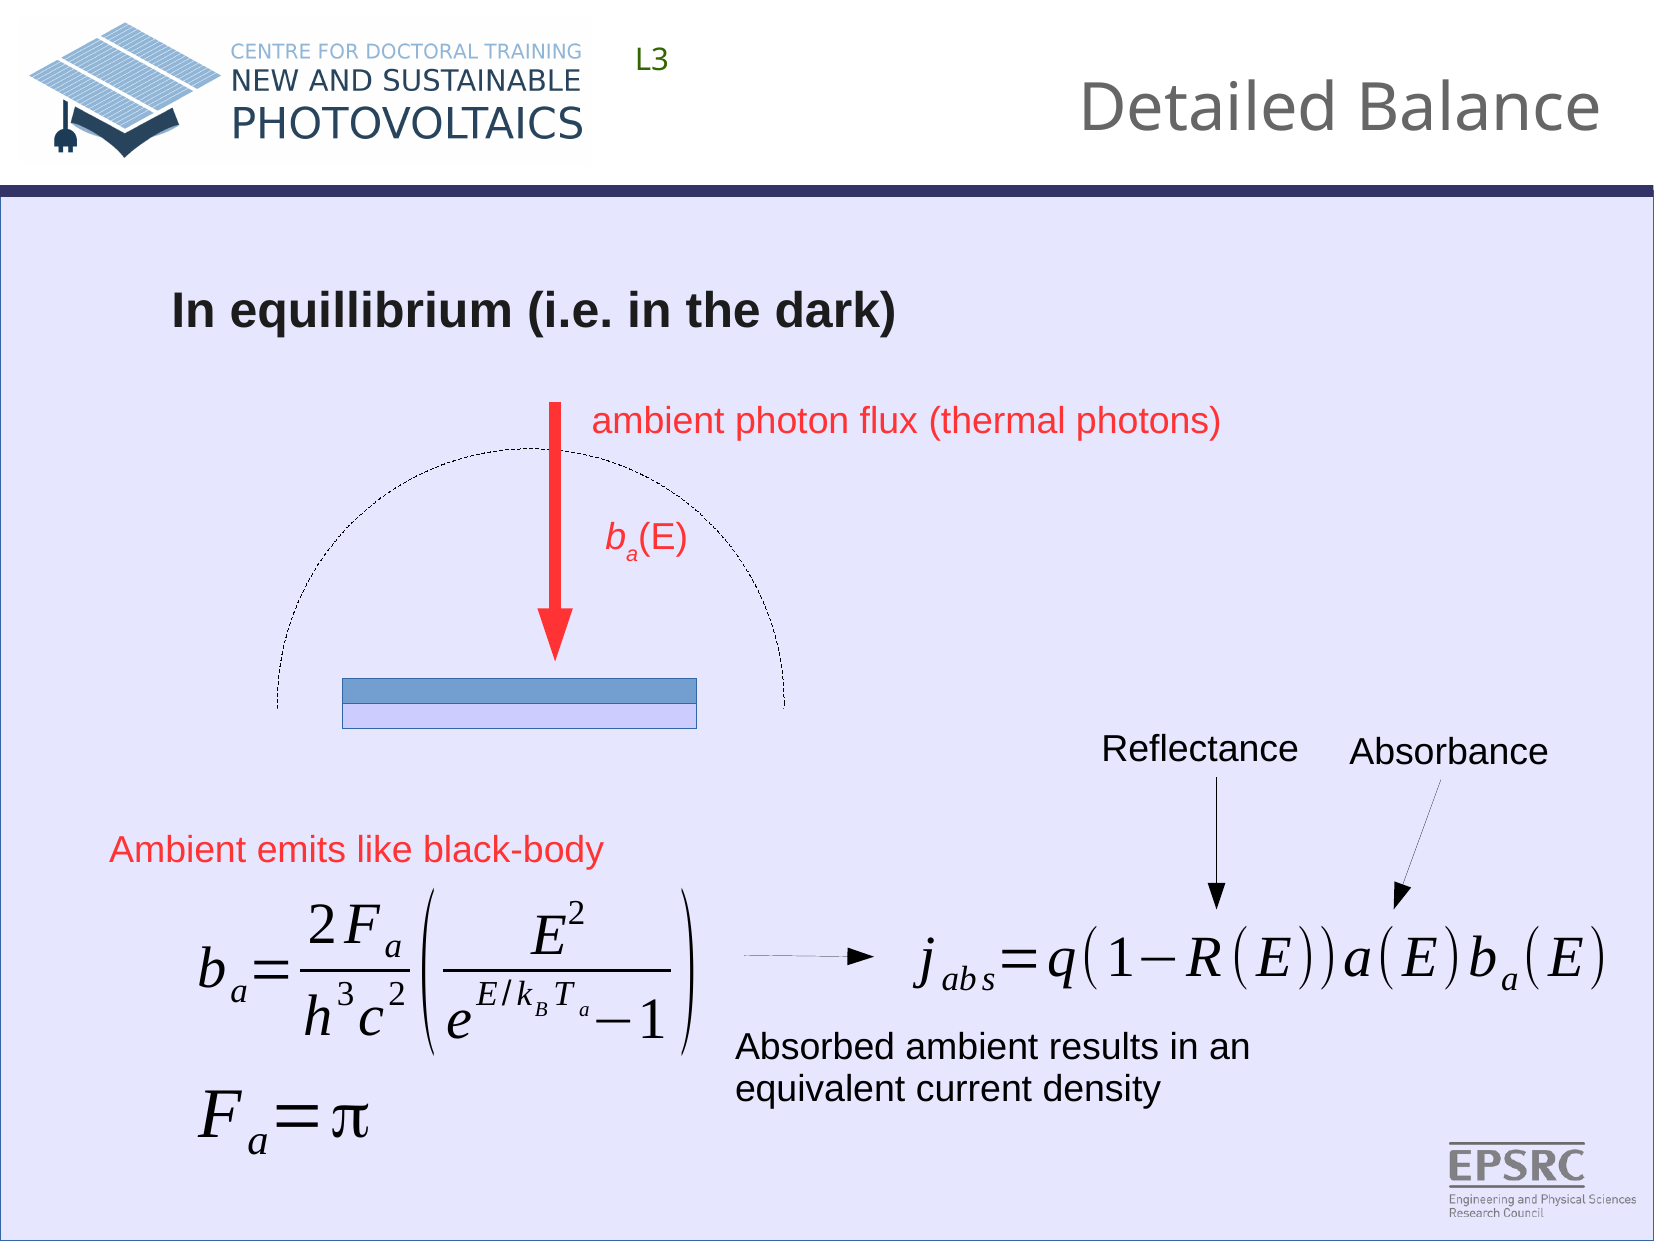

L3
Detailed Balance
In equillibrium (i.e. in the dark)
ambient photon flux (thermal photons)
ba(E)
Reflectance
Absorbance
Ambient emits like black-body
Absorbed ambient results in an
equivalent current density